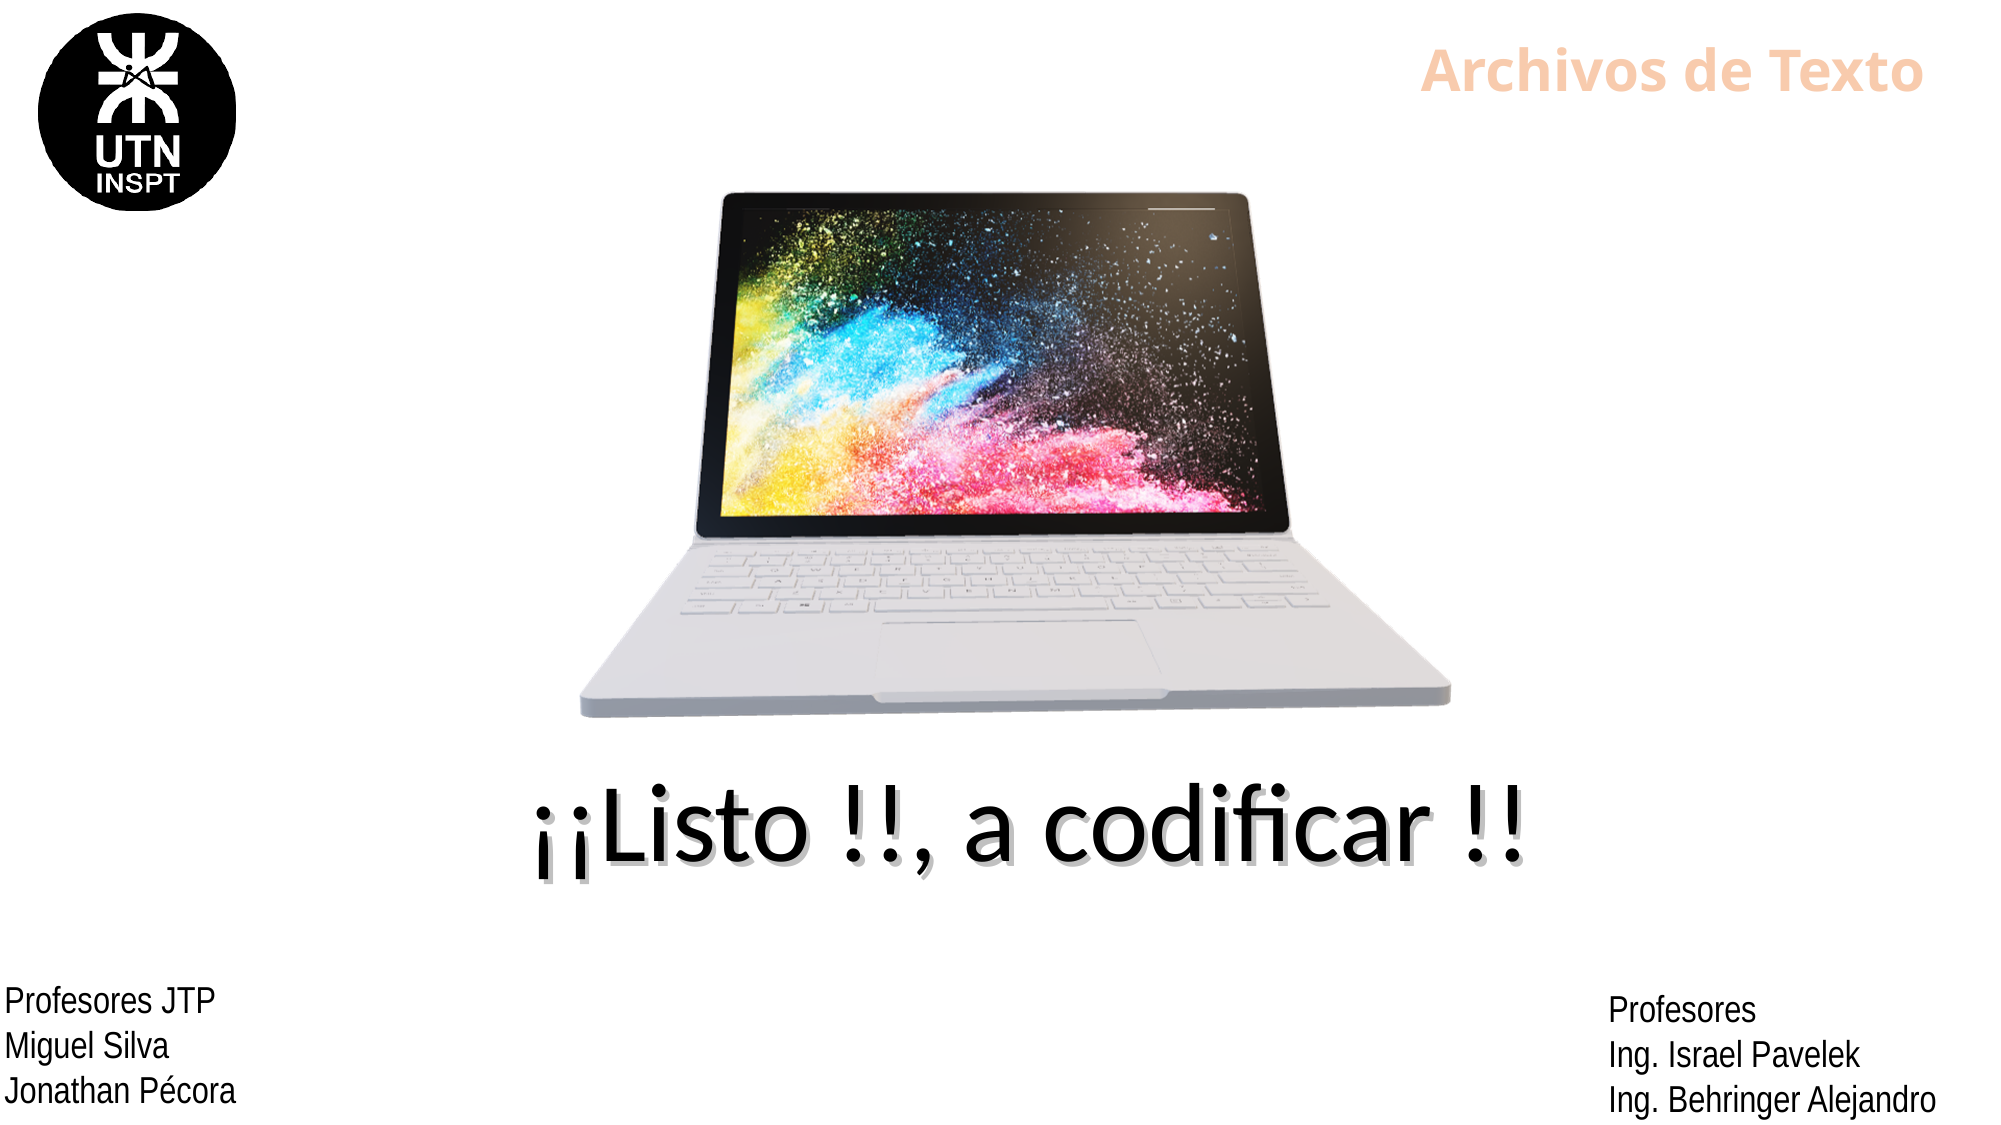

Archivos de Texto
¡¡Listo !!, a codificar !!
Profesores JTP
Miguel Silva
Jonathan Pécora
Profesores
Ing. Israel Pavelek
Ing. Behringer Alejandro